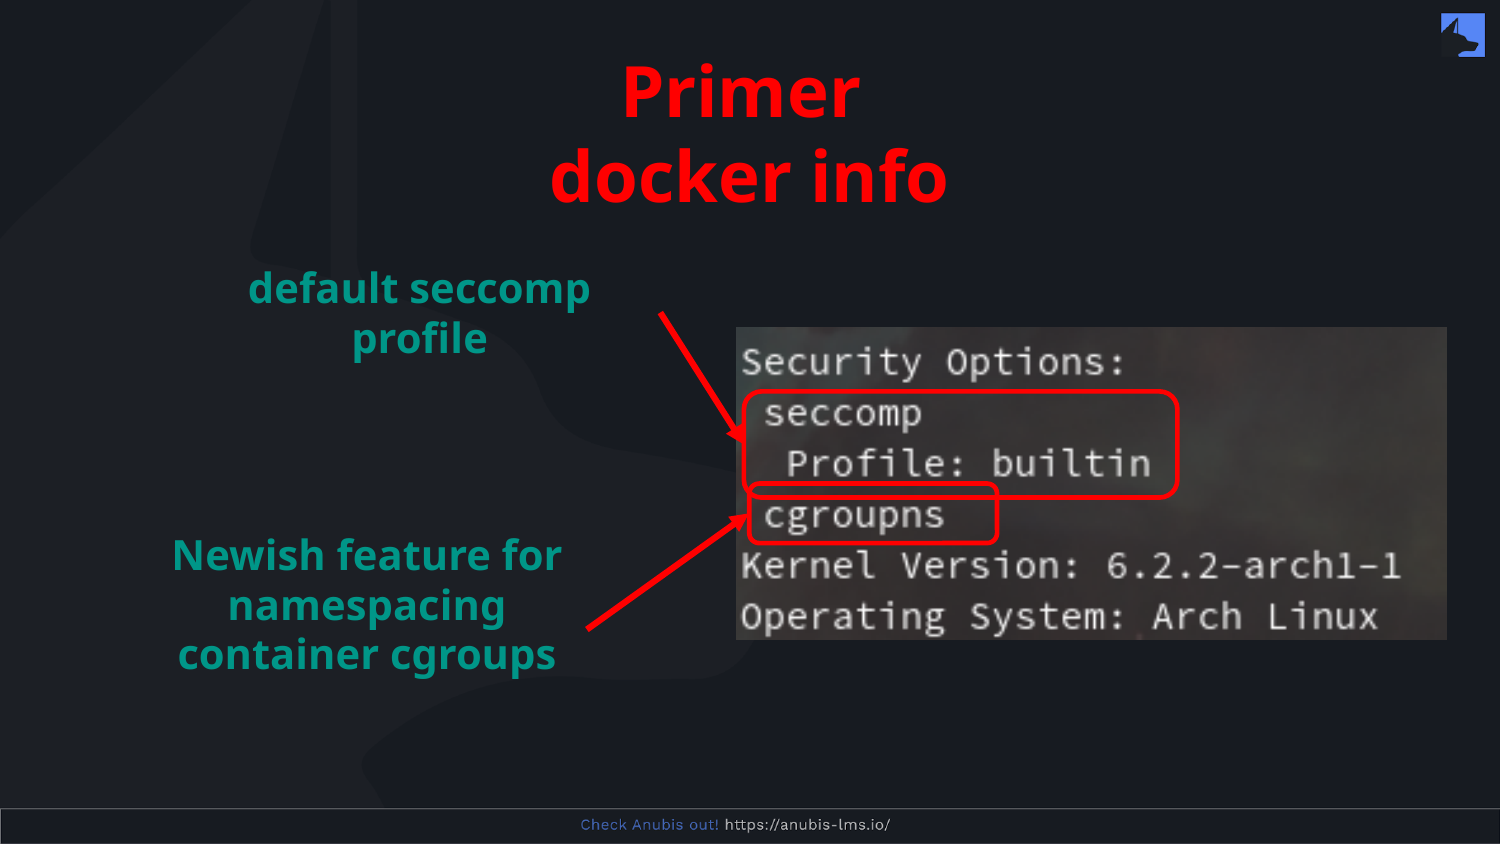

# Primer docker info
default seccomp profile
Newish feature for namespacing container cgroups